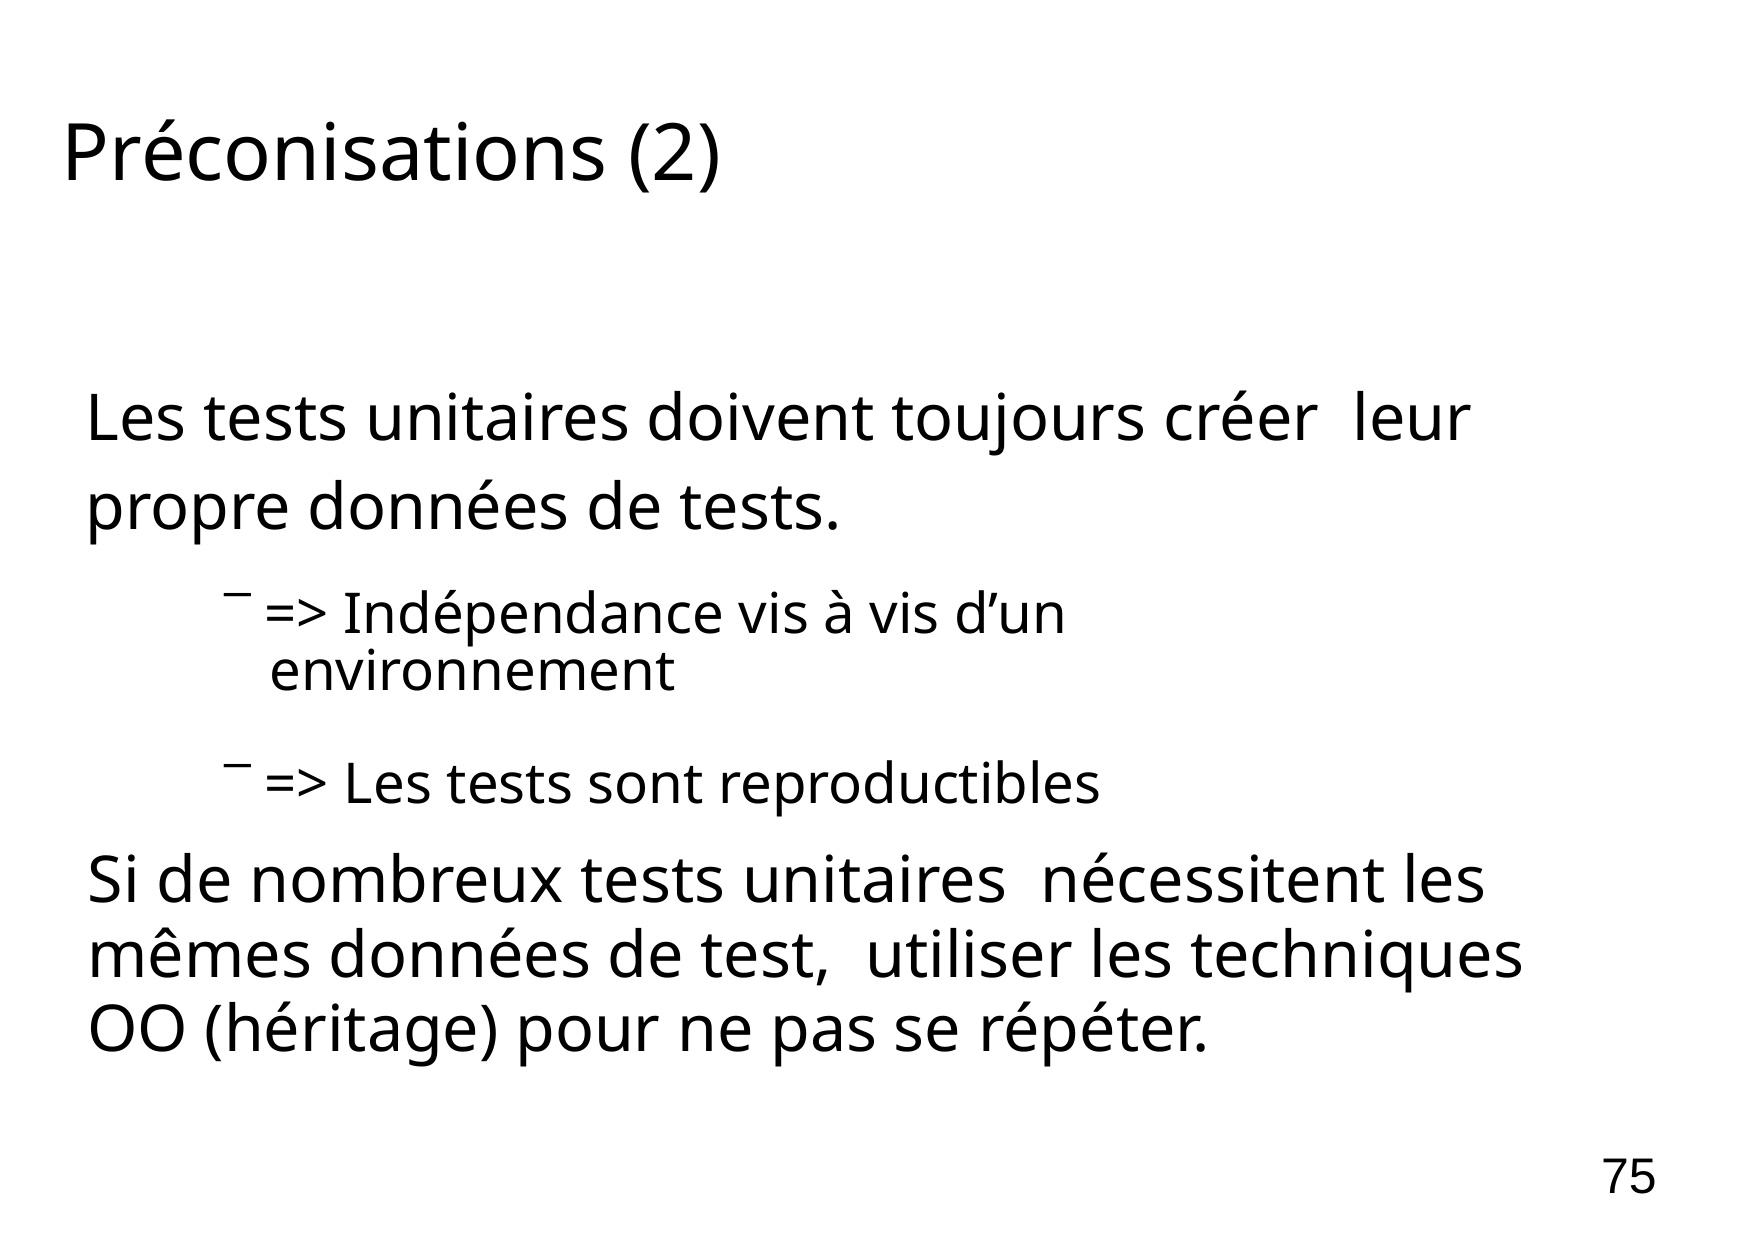

# Préconisations (2)
Les tests unitaires doivent toujours créer leur propre données de tests.
– => Indépendance vis à vis d’un environnement
– => Les tests sont reproductibles
Si de nombreux tests unitaires nécessitent les mêmes données de test, utiliser les techniques OO (héritage) pour ne pas se répéter.
75